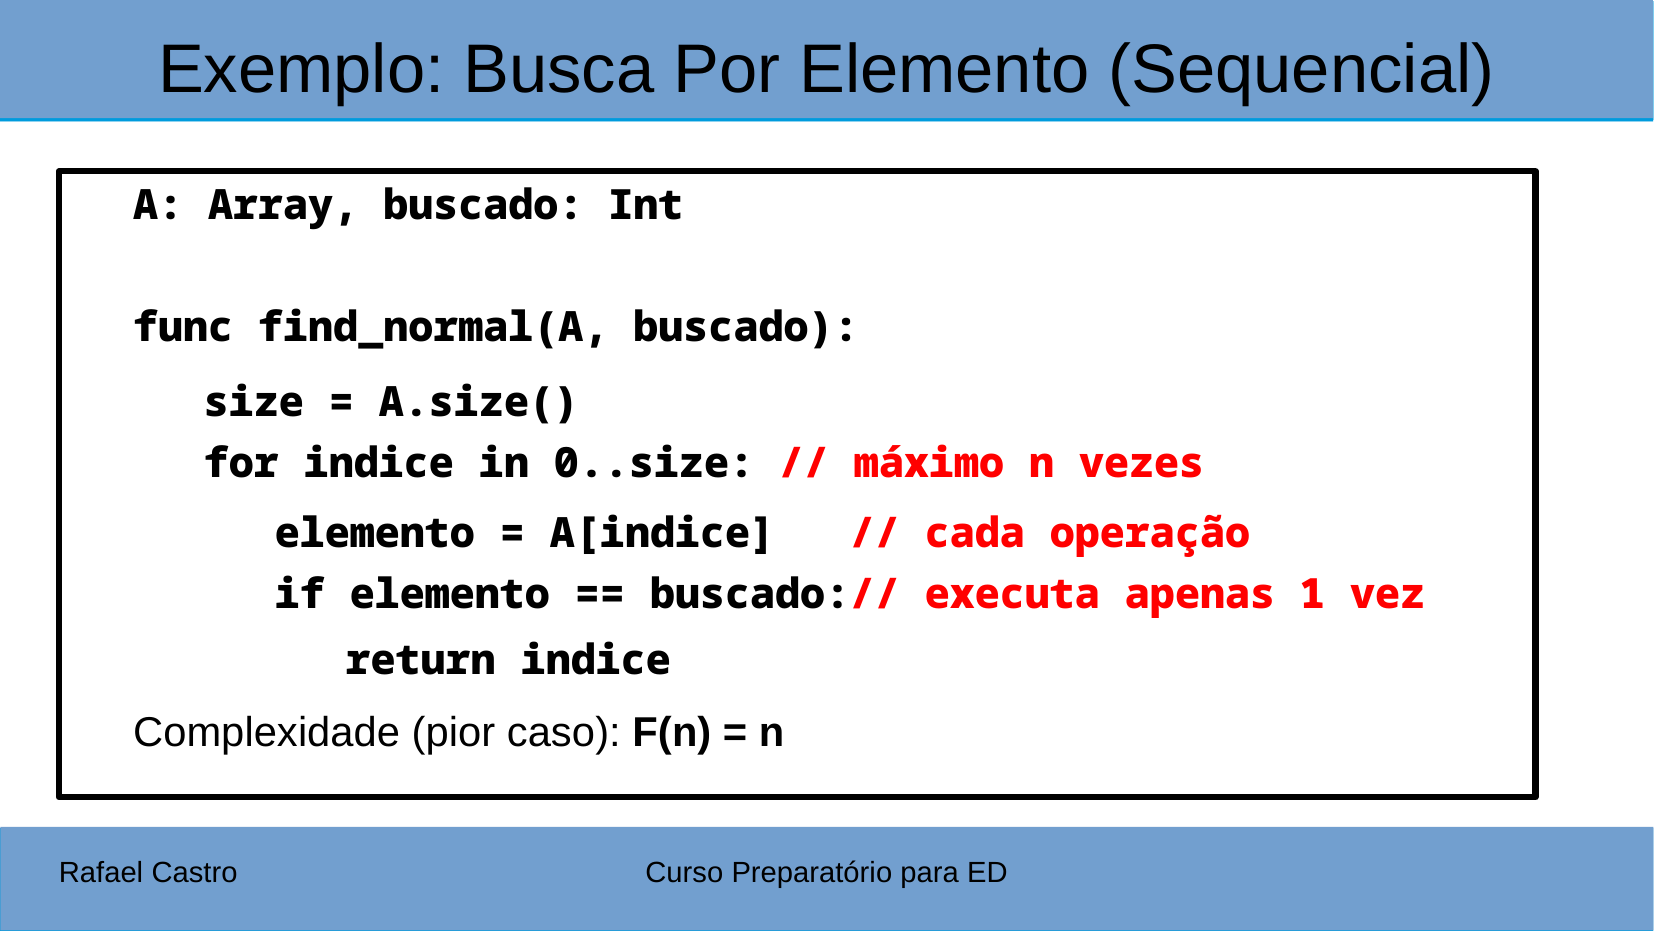

# Exemplo: Busca Por Elemento (Sequencial)
A: Array, buscado: Int
func find_normal(A, buscado):
size = A.size()
for indice in 0..size: // máximo n vezes
elemento = A[indice] // cada operação
if elemento == buscado:// executa apenas 1 vez
return indice
Complexidade (pior caso): F(n) = n
Curso Preparatório para ED